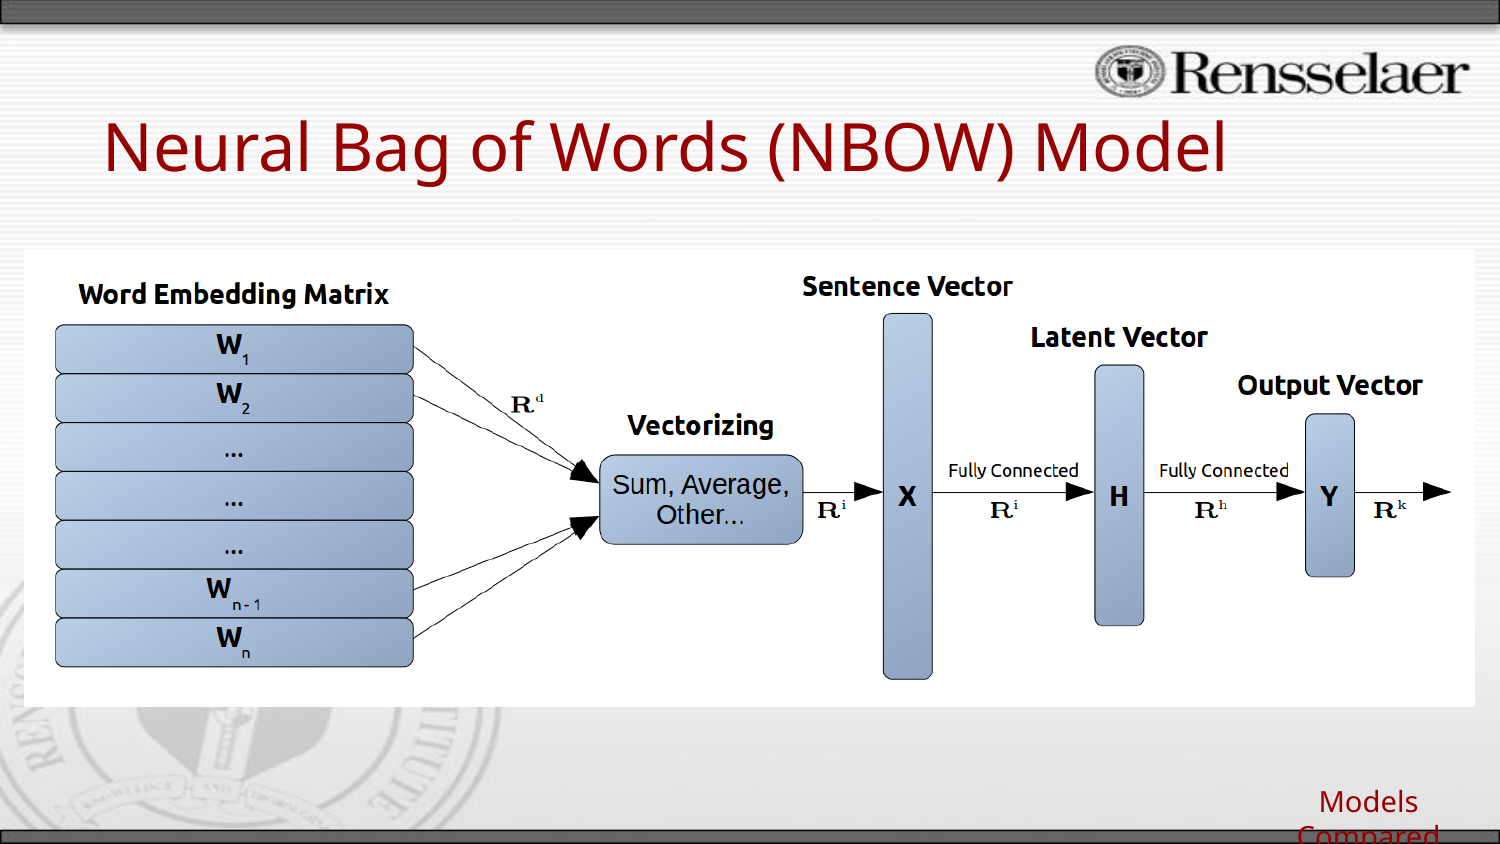

# Neural Bag of Words (NBOW) Model
Models Compared